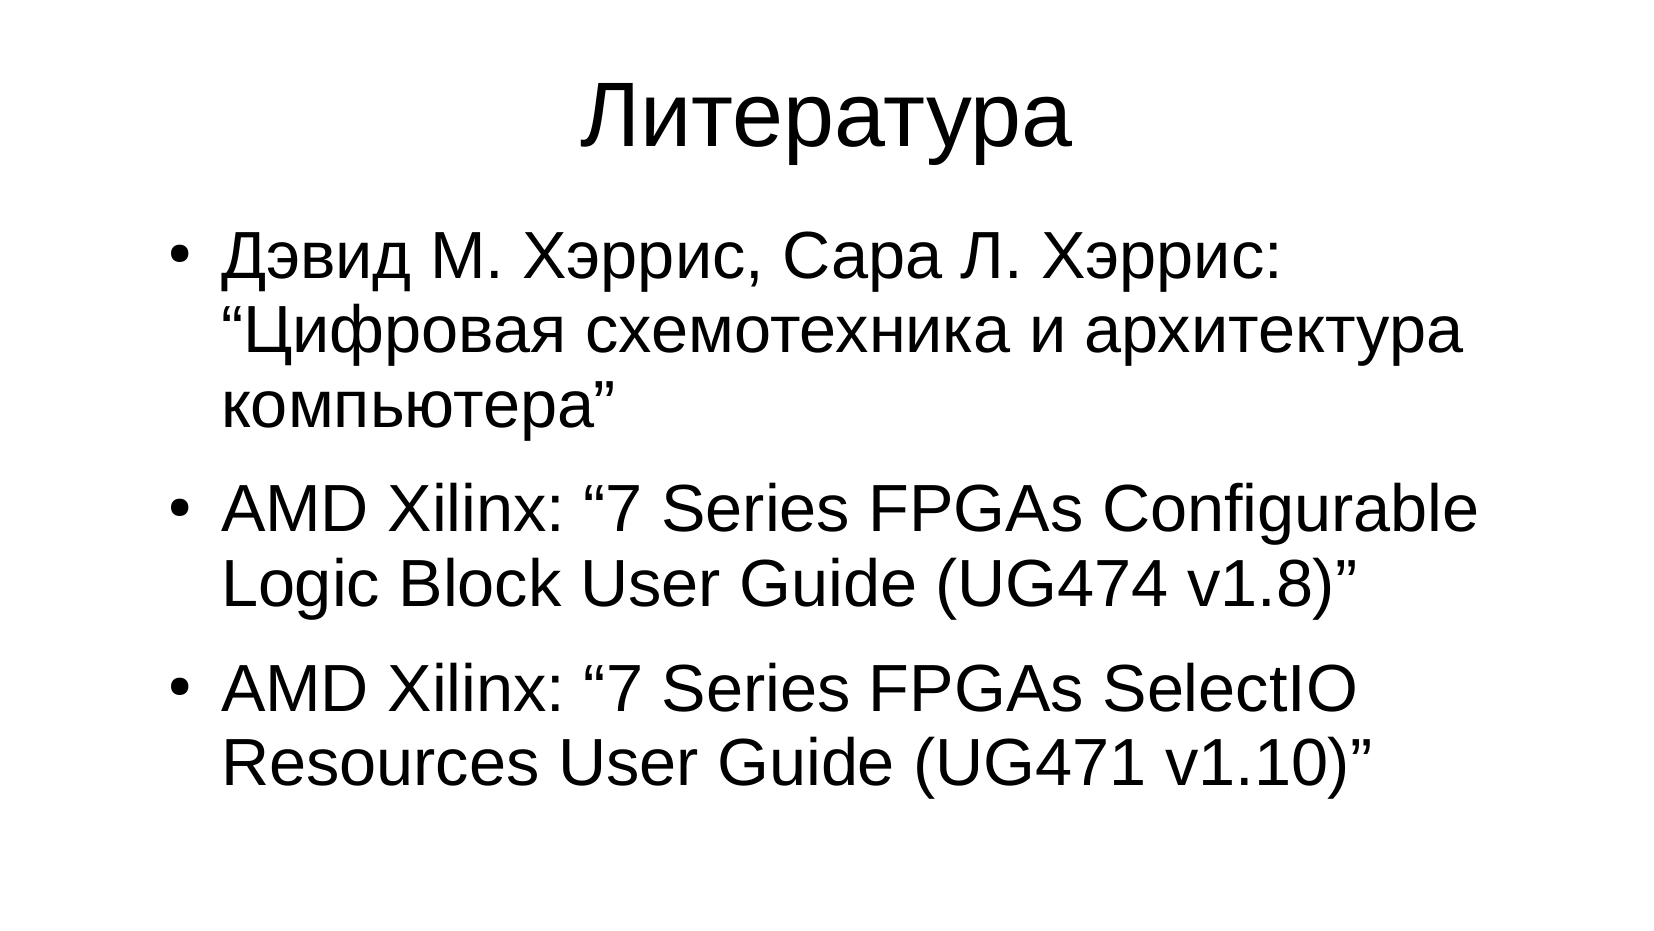

# Литература
Дэвид М. Хэррис, Сара Л. Хэррис: “Цифровая схемотехника и архитектура компьютера”
AMD Xilinx: “7 Series FPGAs Configurable Logic Block User Guide (UG474 v1.8)”
AMD Xilinx: “7 Series FPGAs SelectIO Resources User Guide (UG471 v1.10)”